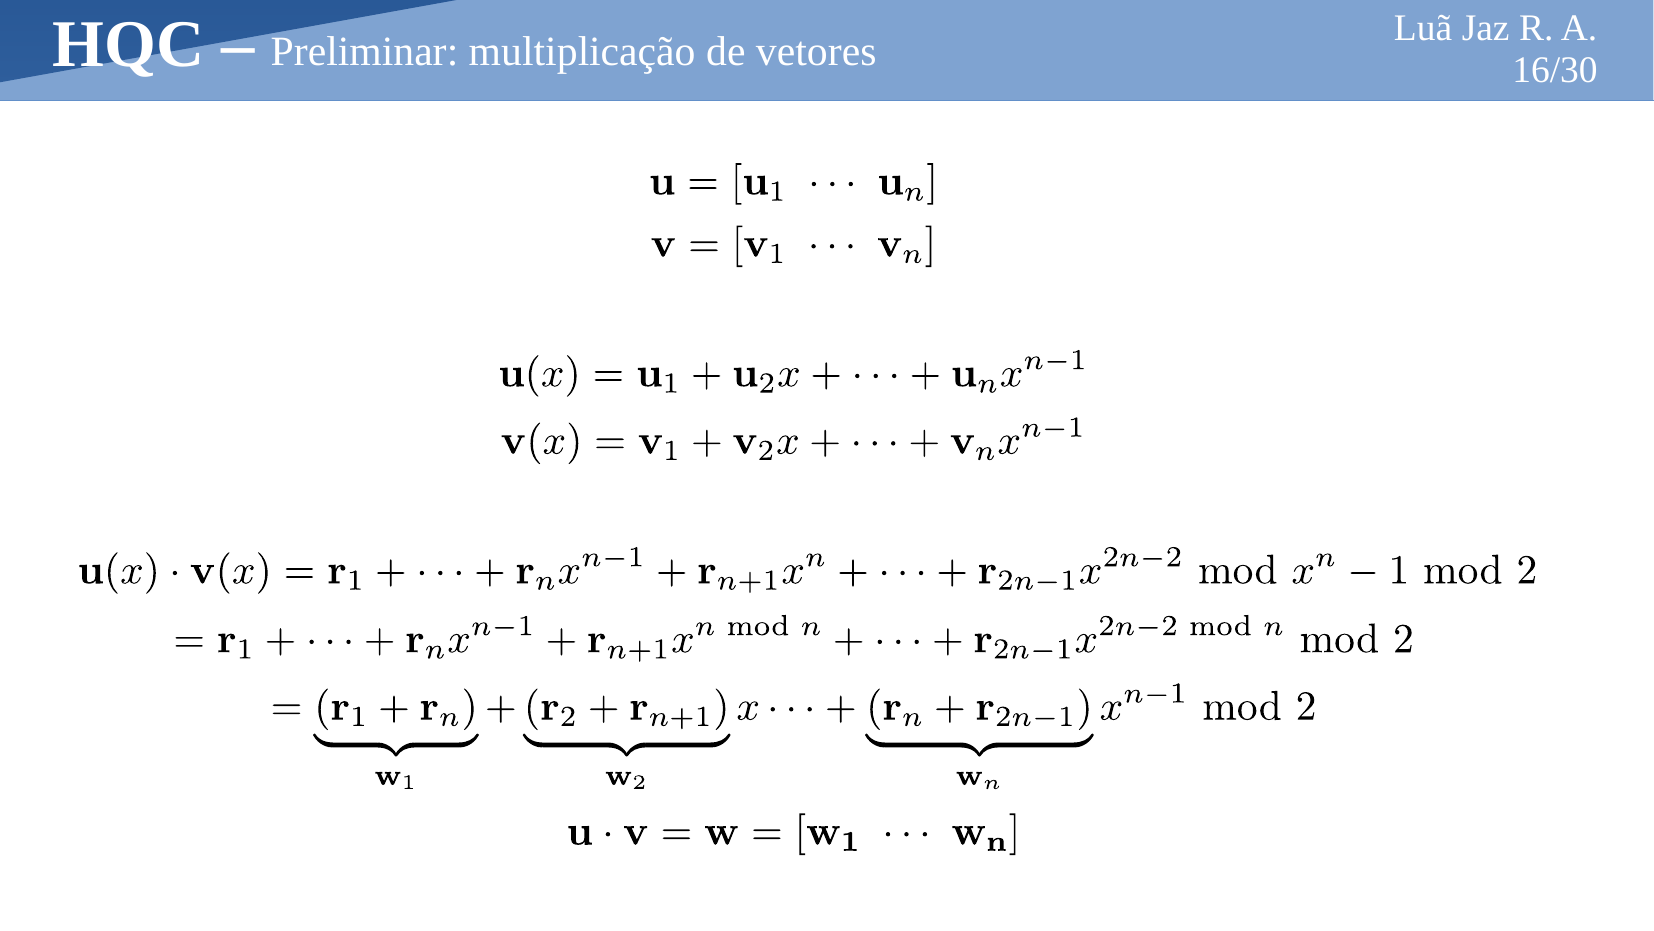

HQC –
Luã Jaz R. A.
16/30
Preliminar: multiplicação de vetores